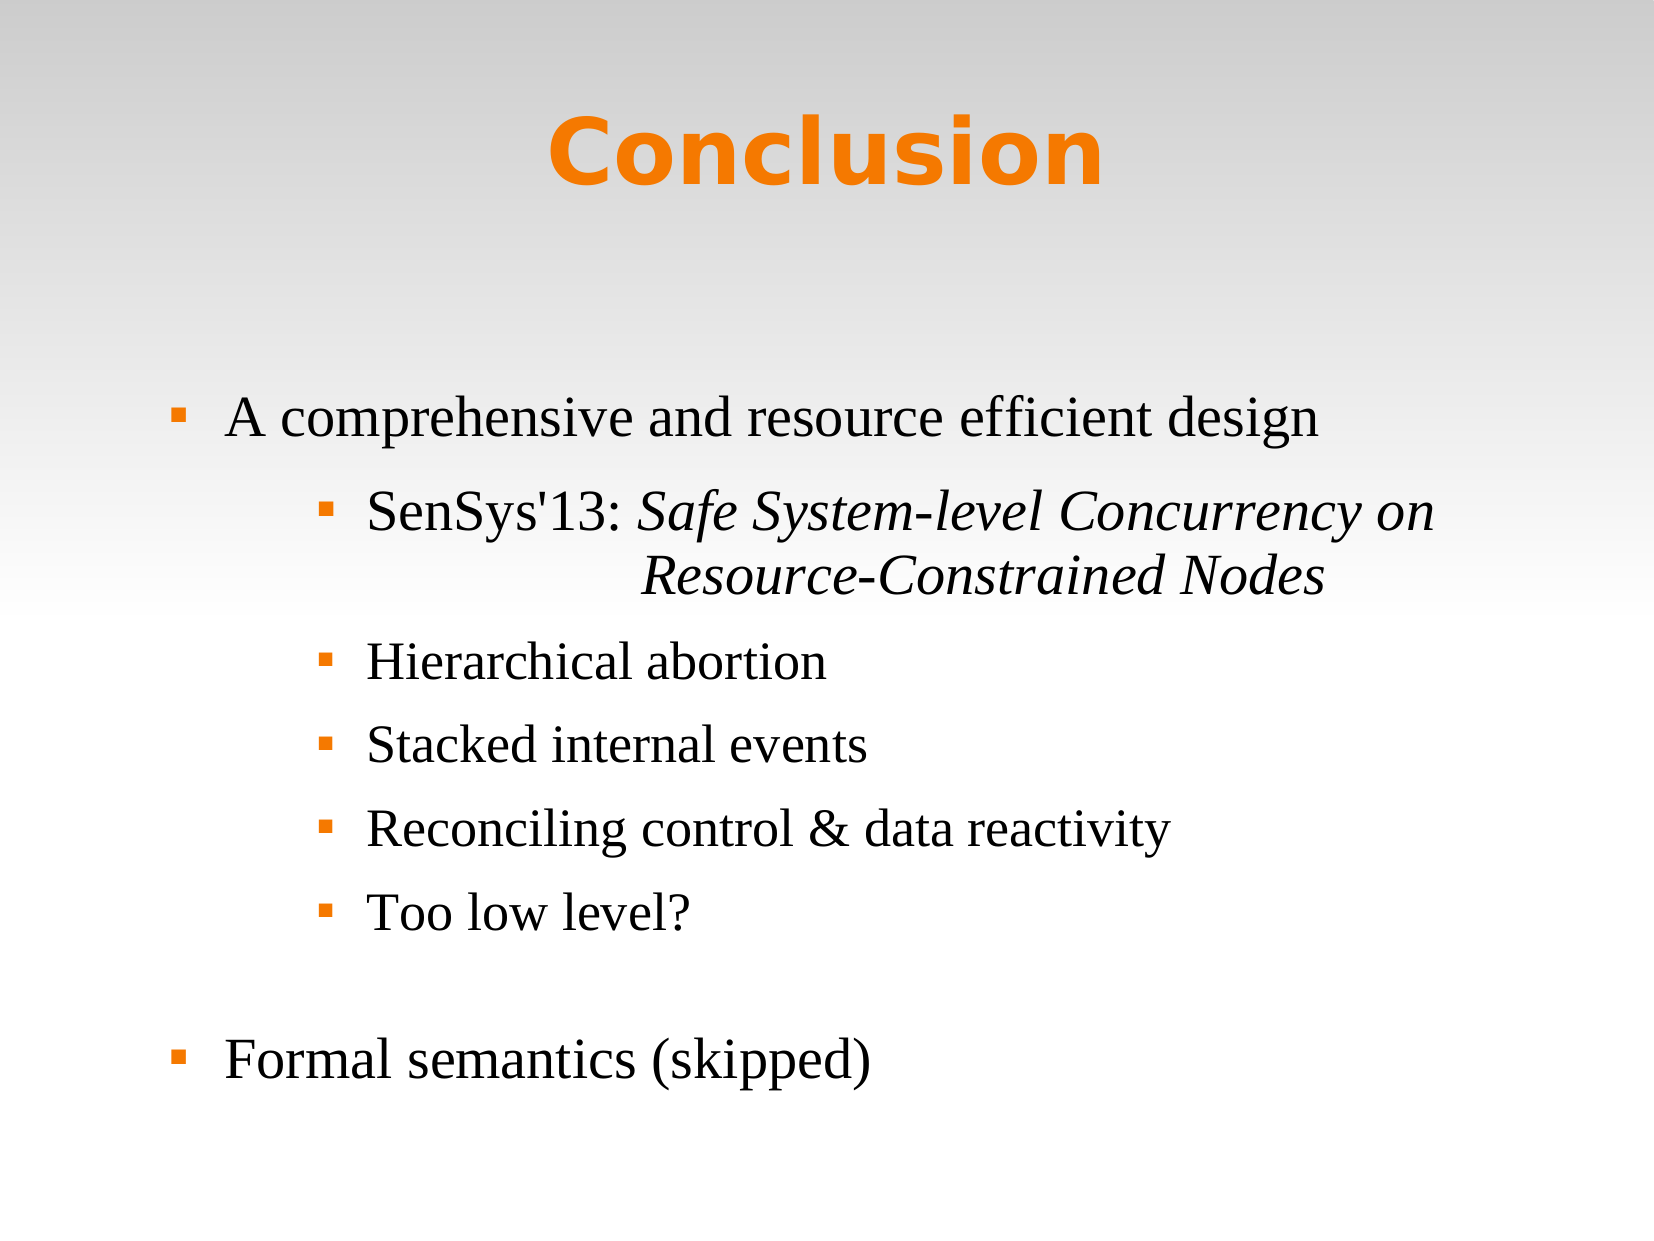

# Conclusion
A comprehensive and resource efficient design
SenSys'13: Safe System-level Concurrency on Resource-Constrained Nodes
Hierarchical abortion
Stacked internal events
Reconciling control & data reactivity
Too low level?
Formal semantics (skipped)